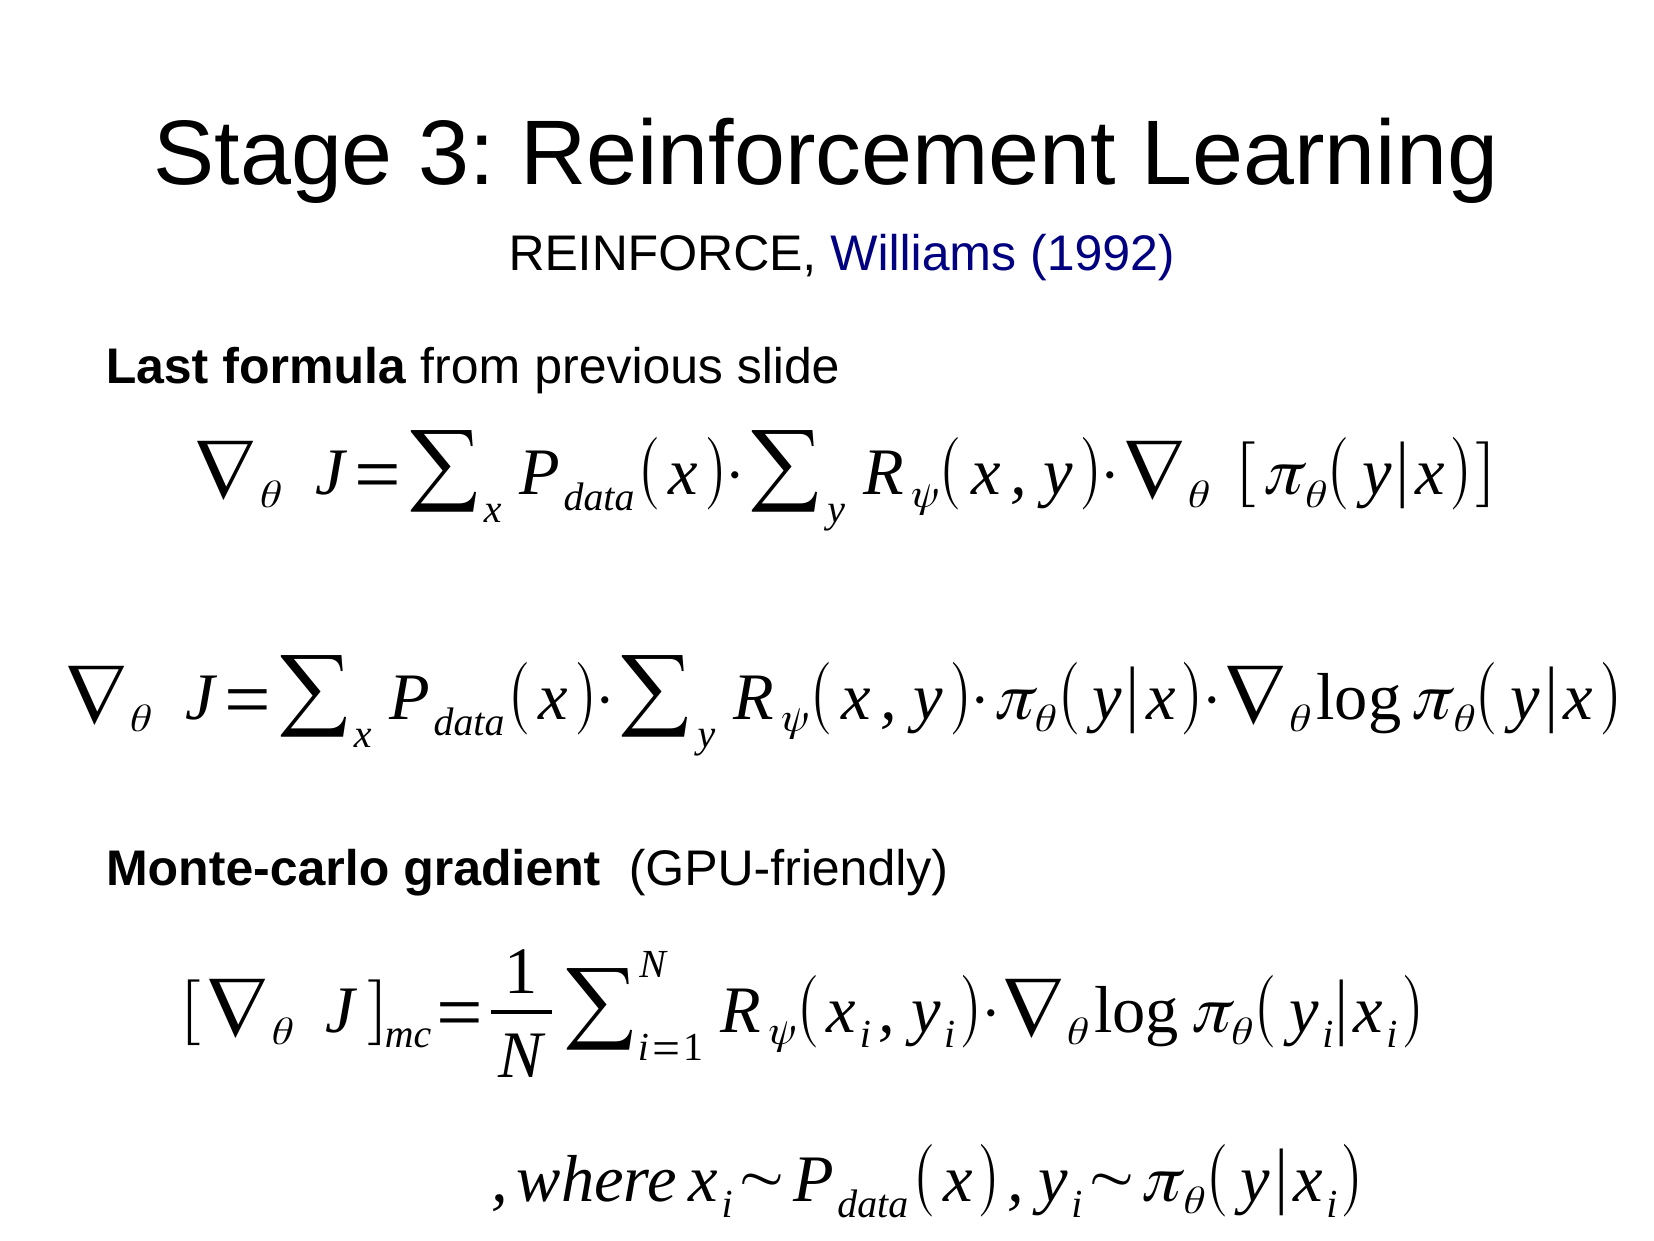

# Stage 3: Reinforcement Learning
REINFORCE, Williams (1992)
Last formula from previous slide
Monte-carlo gradient (GPU-friendly)